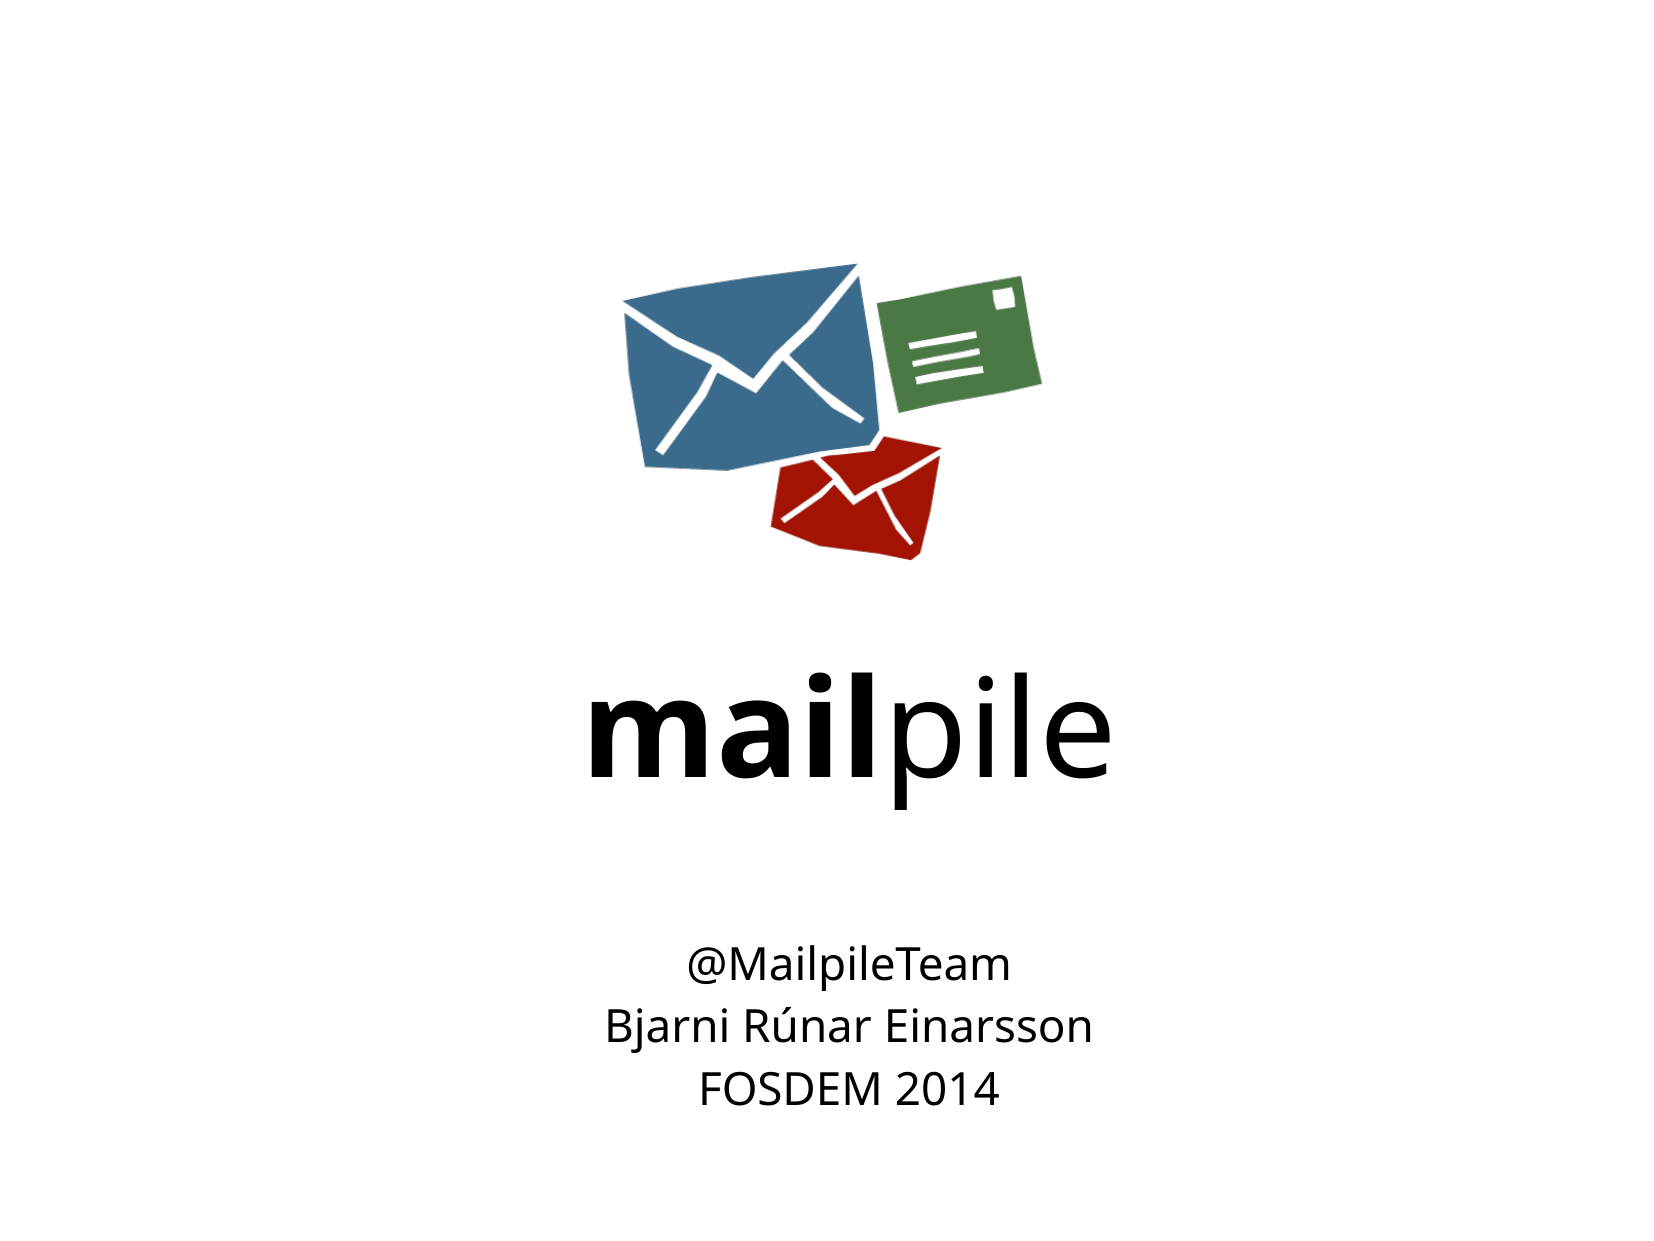

mailpile
@MailpileTeam
Bjarni Rúnar Einarsson
FOSDEM 2014